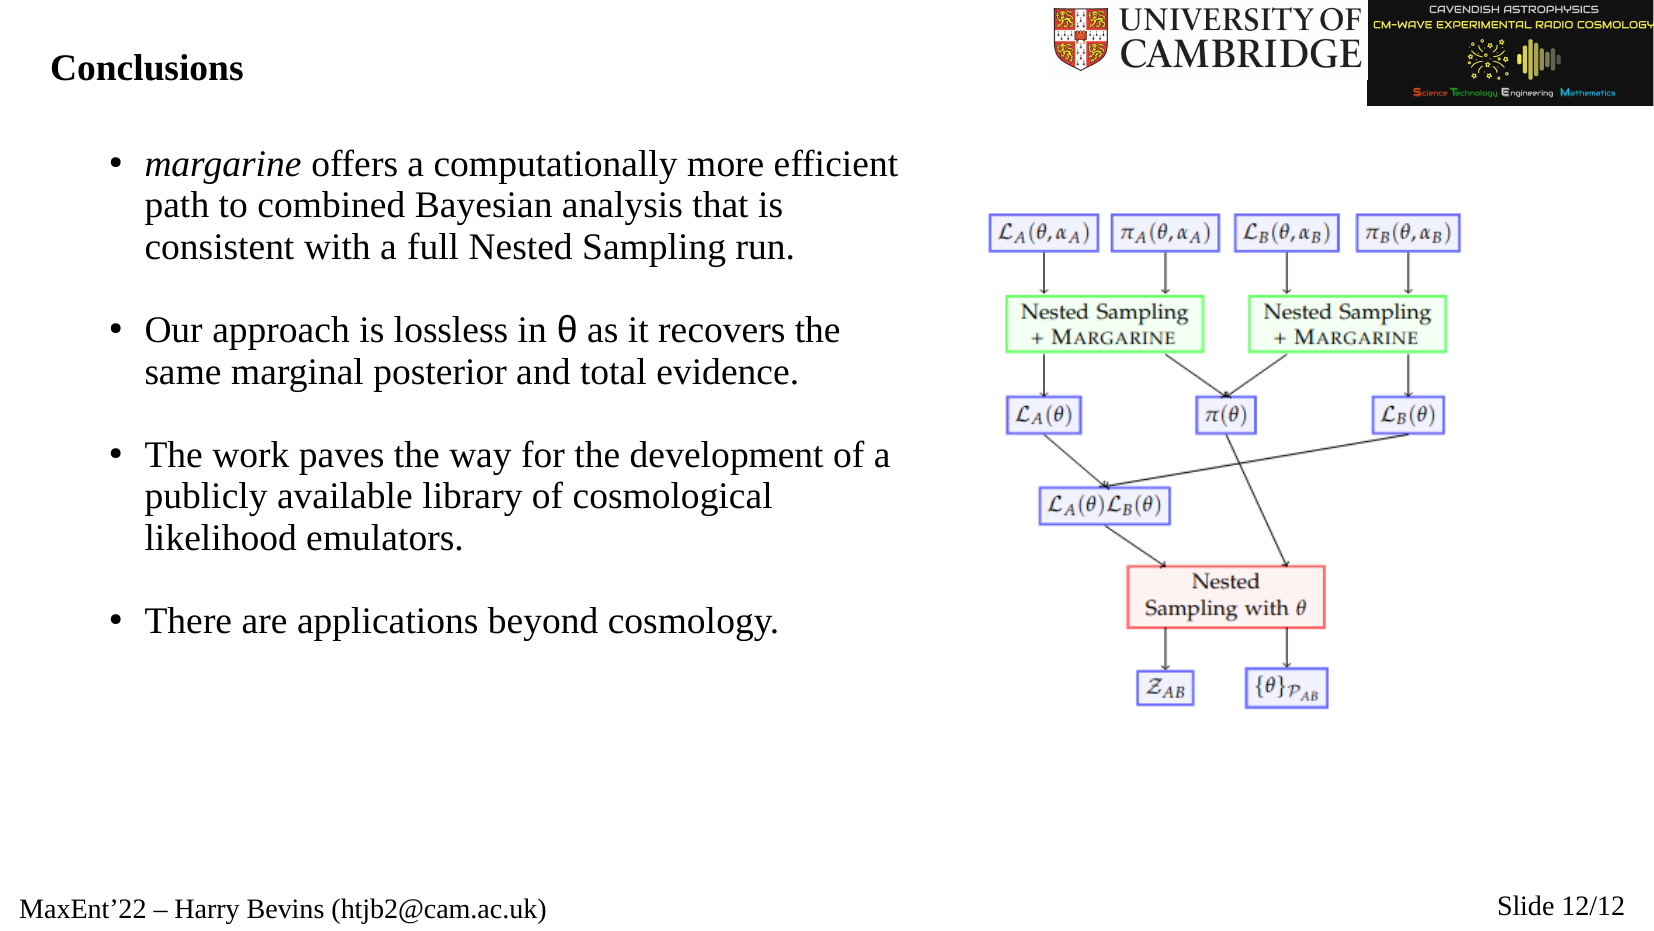

Conclusions
margarine offers a computationally more efficient path to combined Bayesian analysis that is consistent with a full Nested Sampling run.
Our approach is lossless in θ as it recovers the same marginal posterior and total evidence.
The work paves the way for the development of a publicly available library of cosmological likelihood emulators.
There are applications beyond cosmology.
Slide 12/12
MaxEnt’22 – Harry Bevins (htjb2@cam.ac.uk)